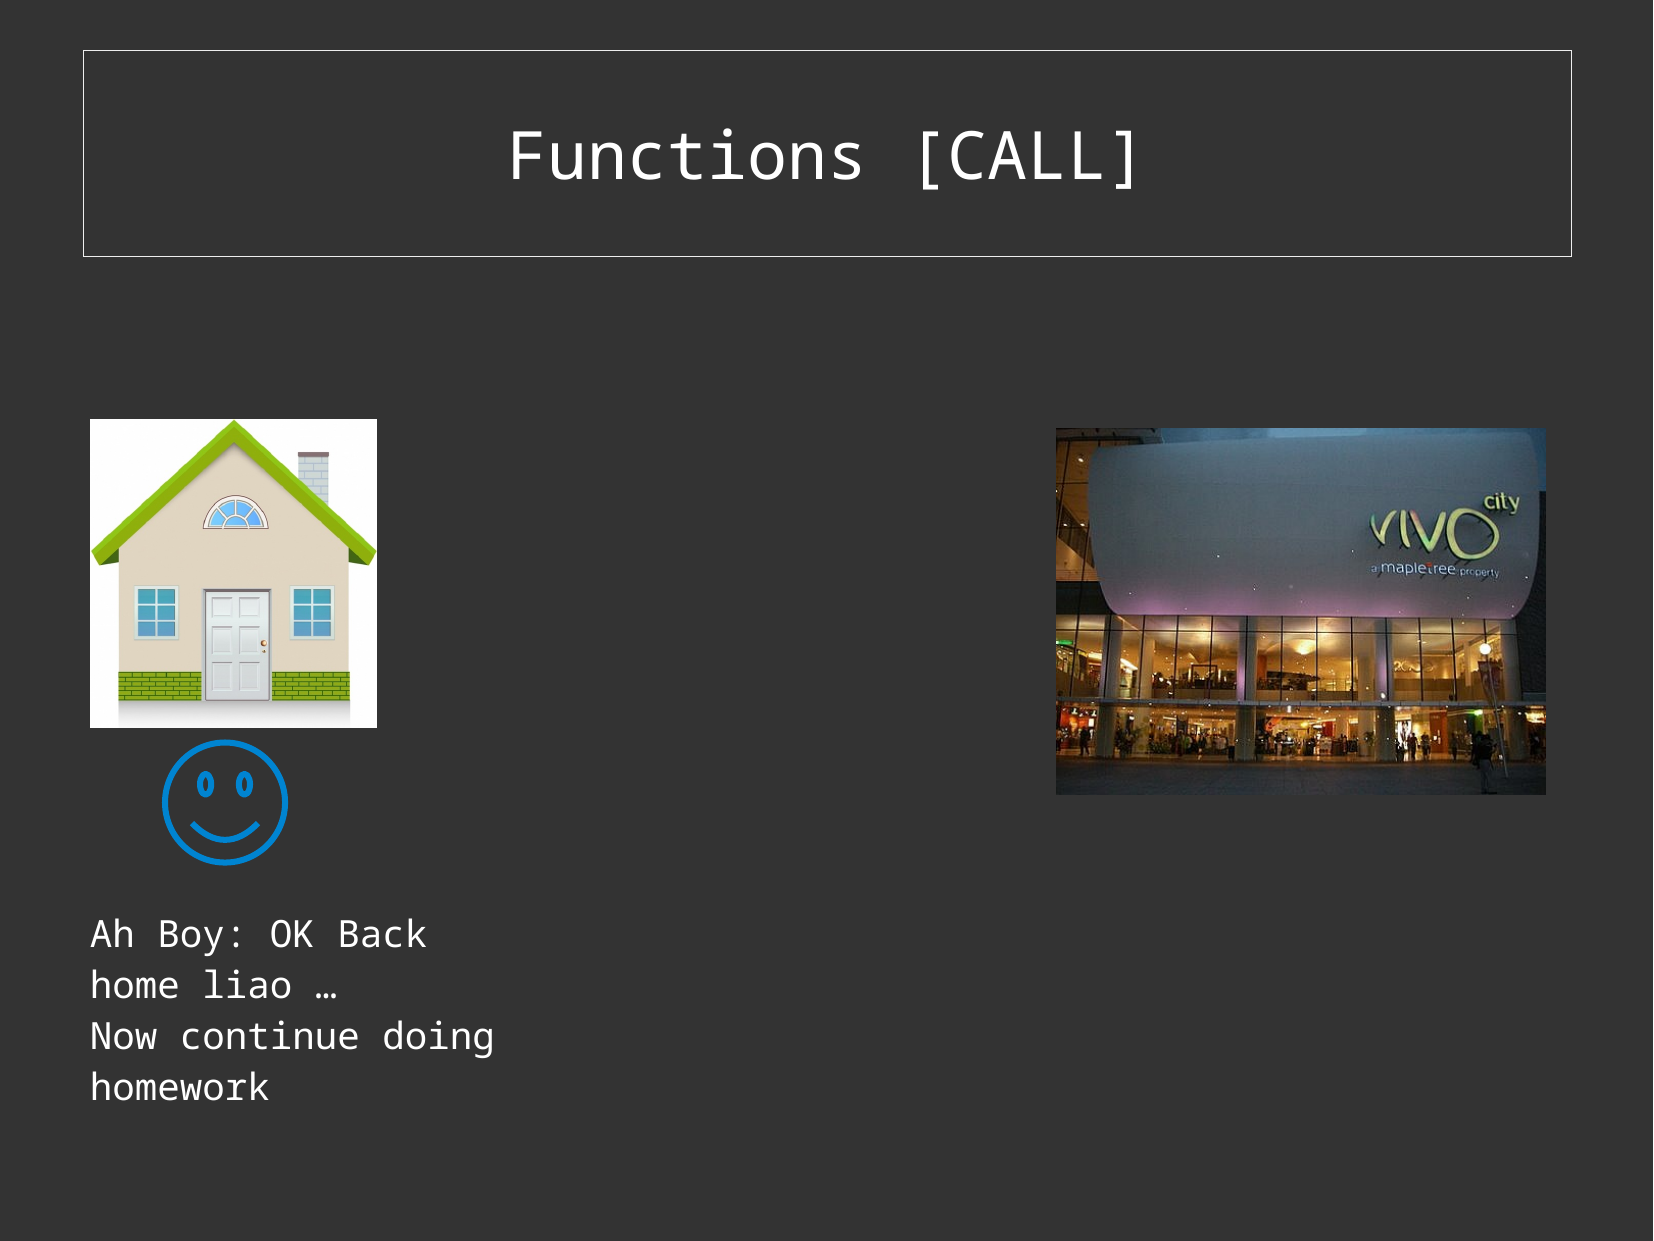

Functions [CALL]
Ah Boy: OK Back home liao …
Now continue doing homework